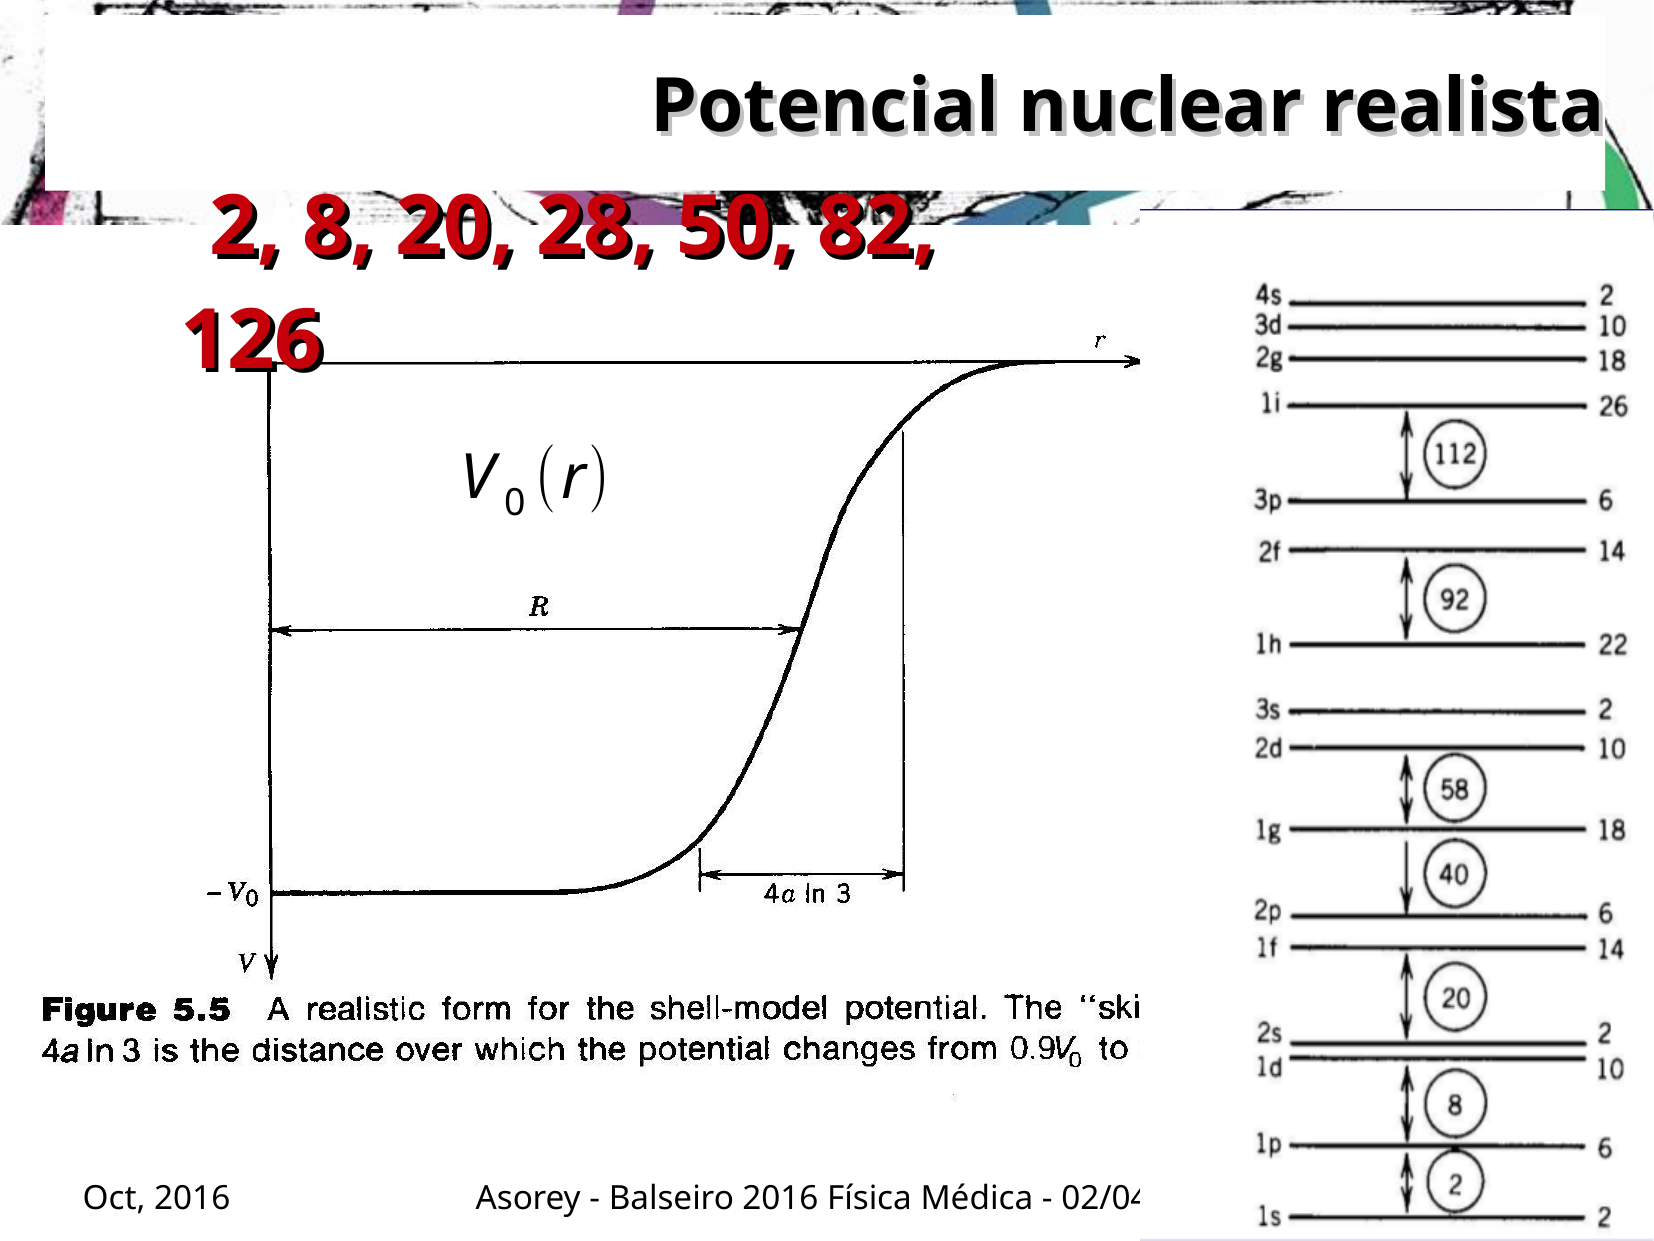

# Potencial nuclear realista
2, 8, 20, 28, 50, 82, 126
Oct, 2016
Asorey - Balseiro 2016 Física Médica - 02/04
28